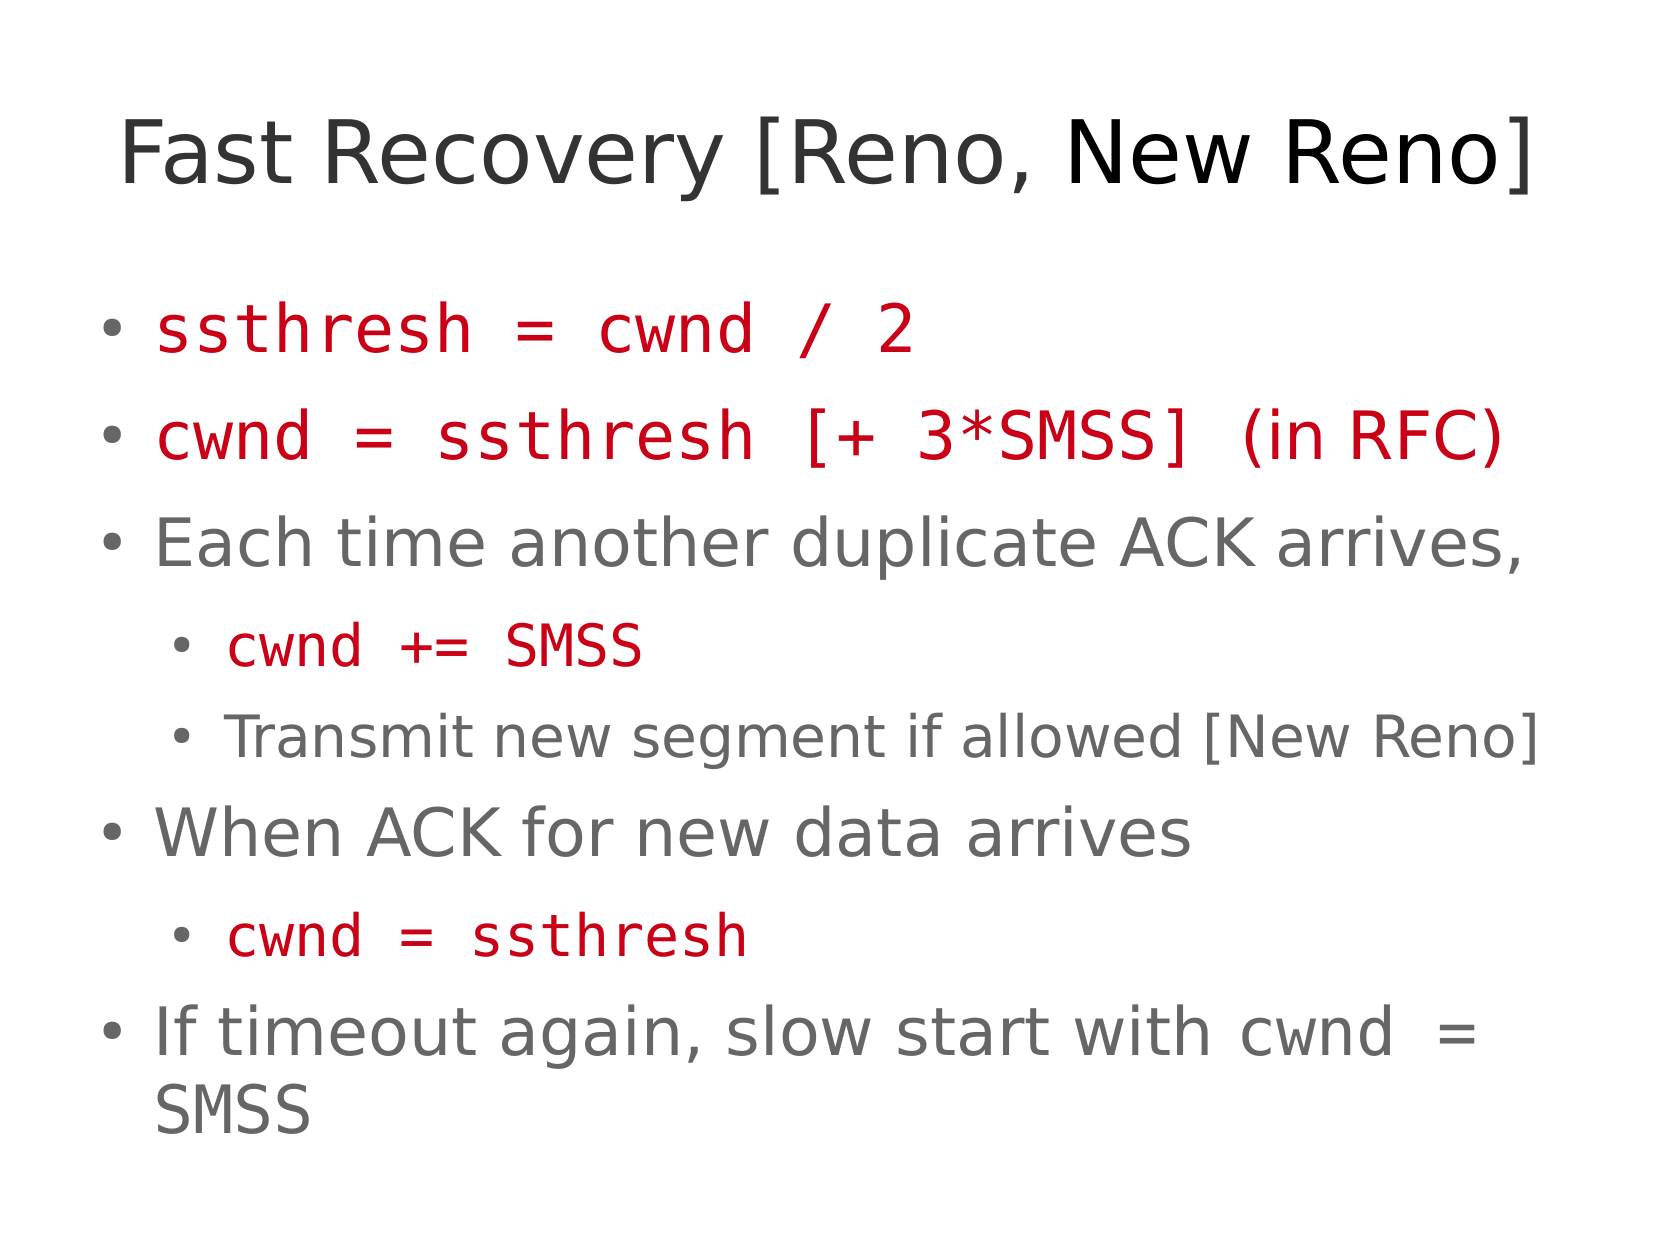

# Fast Recovery [Reno, New Reno]
ssthresh = cwnd / 2
cwnd = ssthresh [+ 3*SMSS] (in RFC)
Each time another duplicate ACK arrives,
cwnd += SMSS
Transmit new segment if allowed [New Reno]
When ACK for new data arrives
cwnd = ssthresh
If timeout again, slow start with cwnd = SMSS